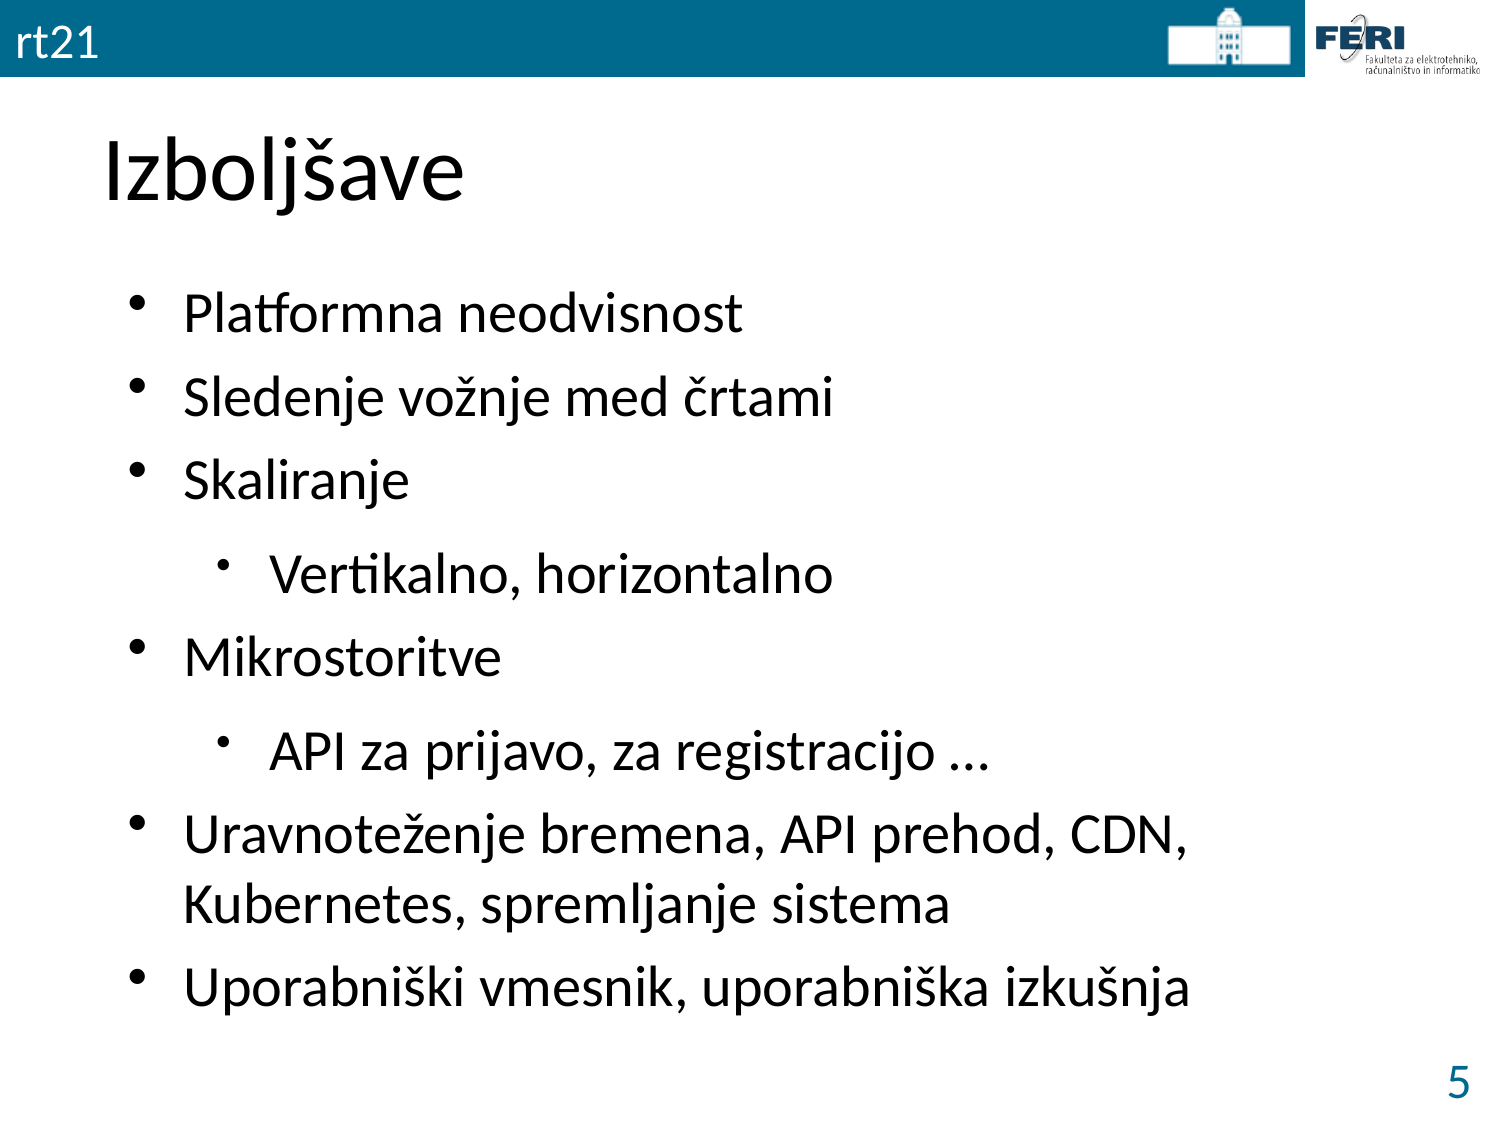

rt21
Izboljšave
# Platformna neodvisnost
Sledenje vožnje med črtami
Skaliranje
Vertikalno, horizontalno
Mikrostoritve
API za prijavo, za registracijo …
Uravnoteženje bremena, API prehod, CDN, Kubernetes, spremljanje sistema
Uporabniški vmesnik, uporabniška izkušnja